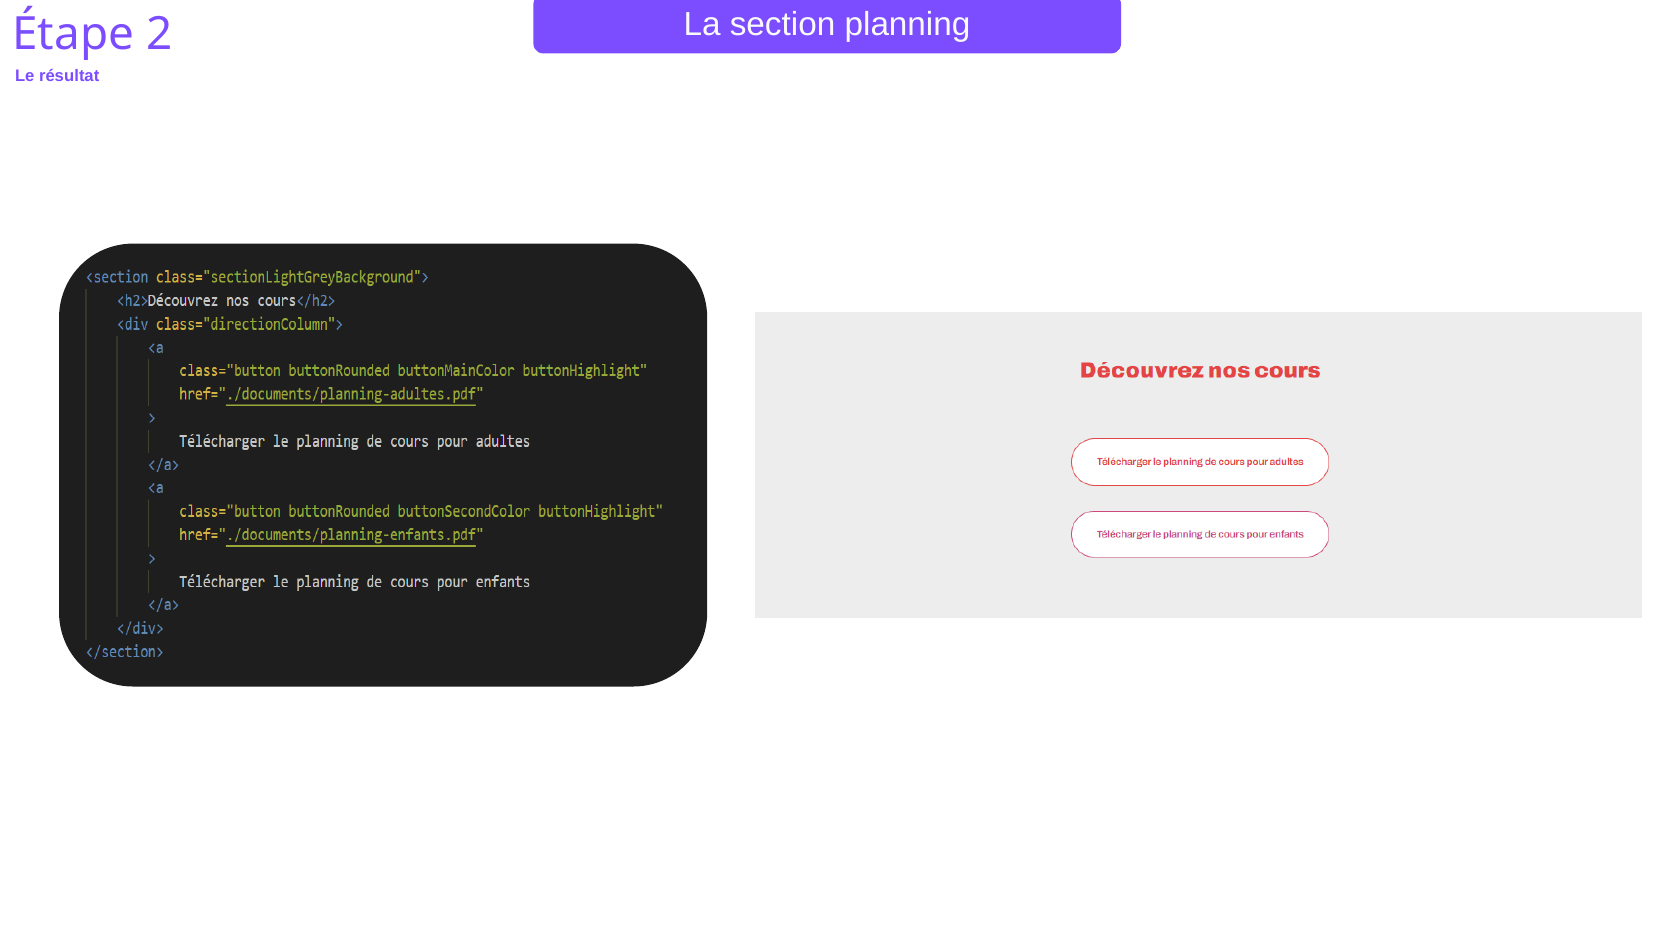

La section planning
# Étape 2
Le résultat